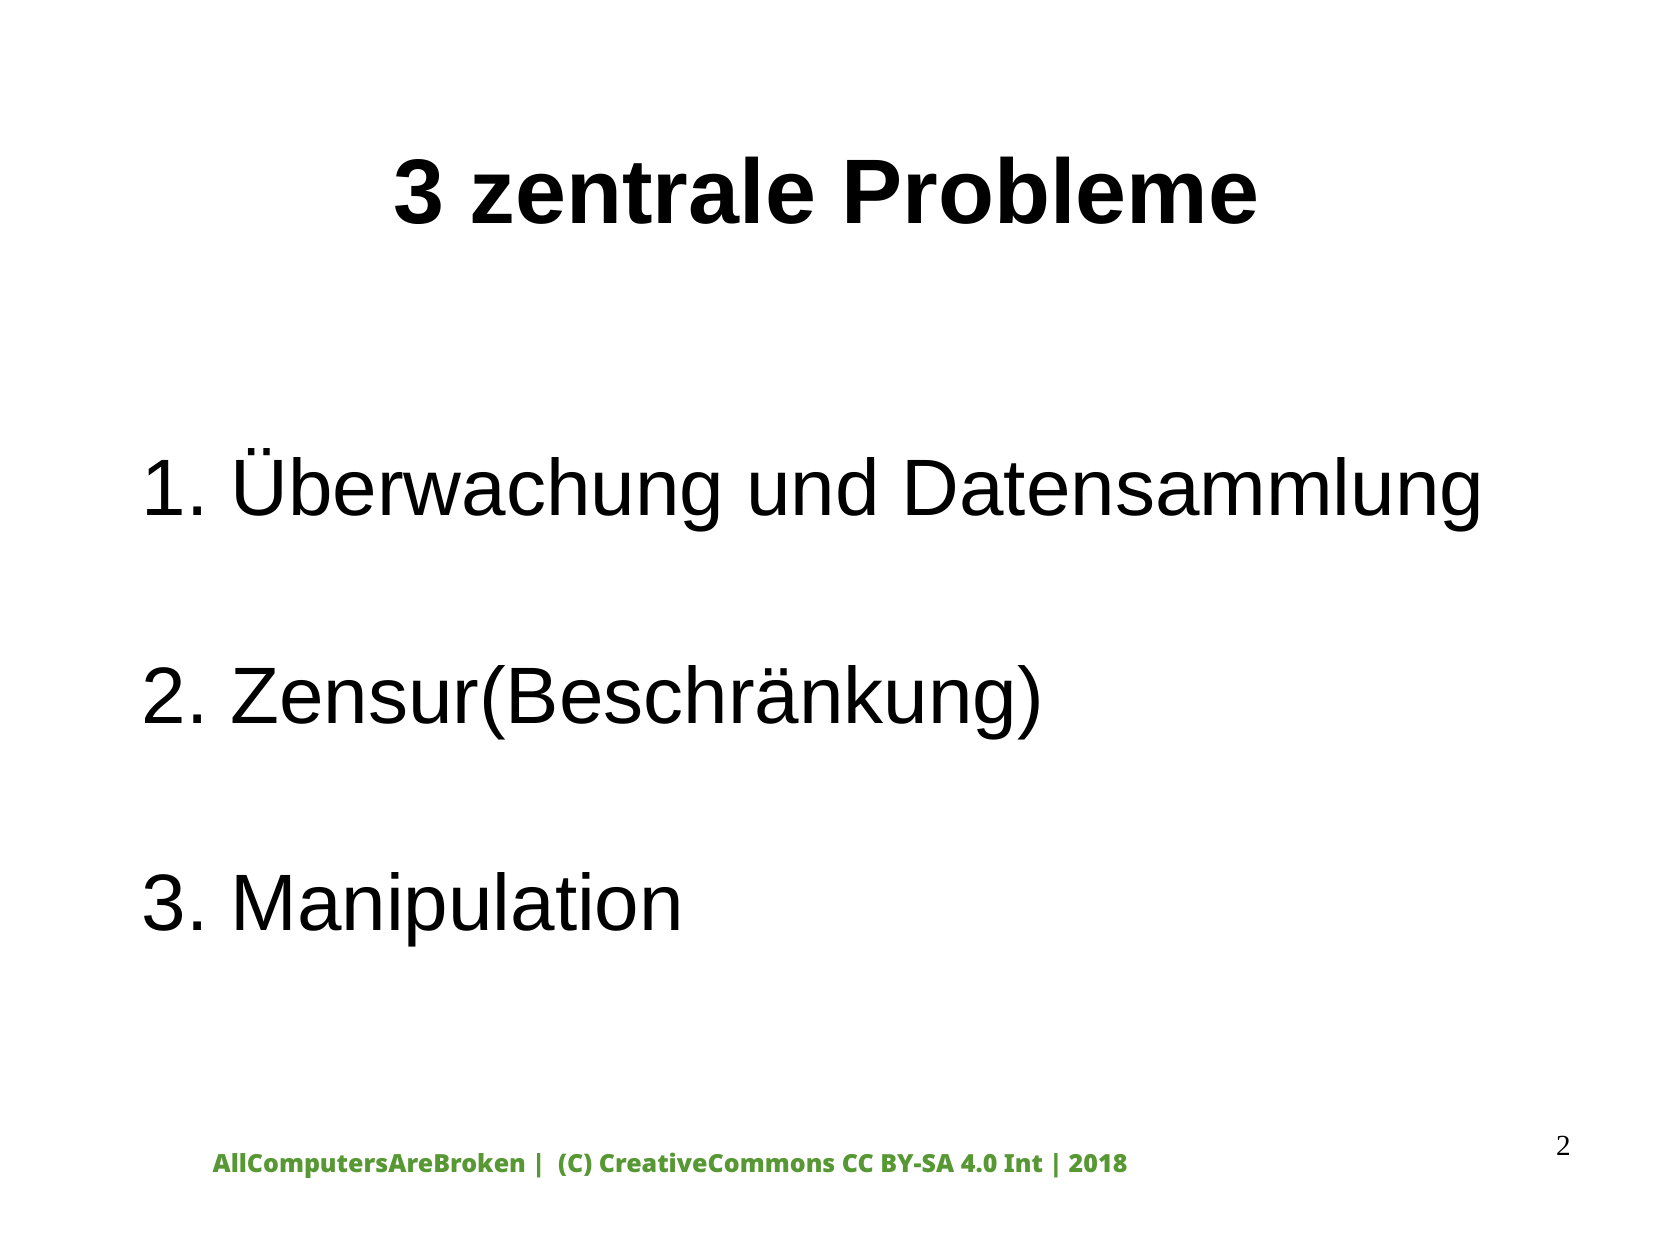

# 3 zentrale Probleme
1. Überwachung und Datensammlung
2. Zensur(Beschränkung)
3. Manipulation
2
AllComputersAreBroken | benlason | (c) Creative Commons CC By-SA 4.0 Int